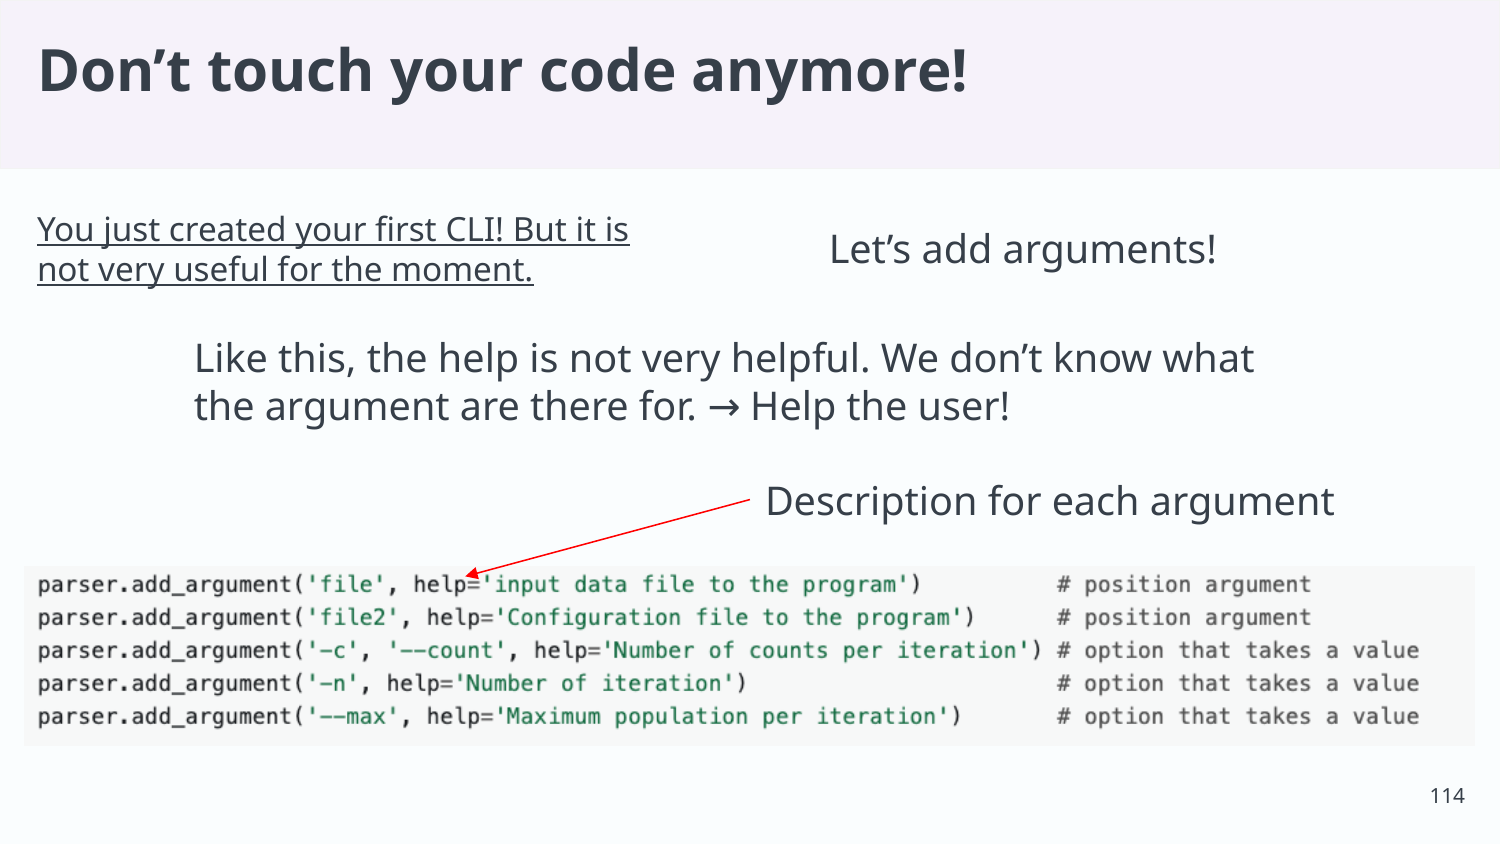

# Don’t touch your code anymore!
You just created your first CLI! But it is not very useful for the moment.
Let’s add arguments!
Like this, the help is not very helpful. We don’t know what the argument are there for. → Help the user!
Description for each argument